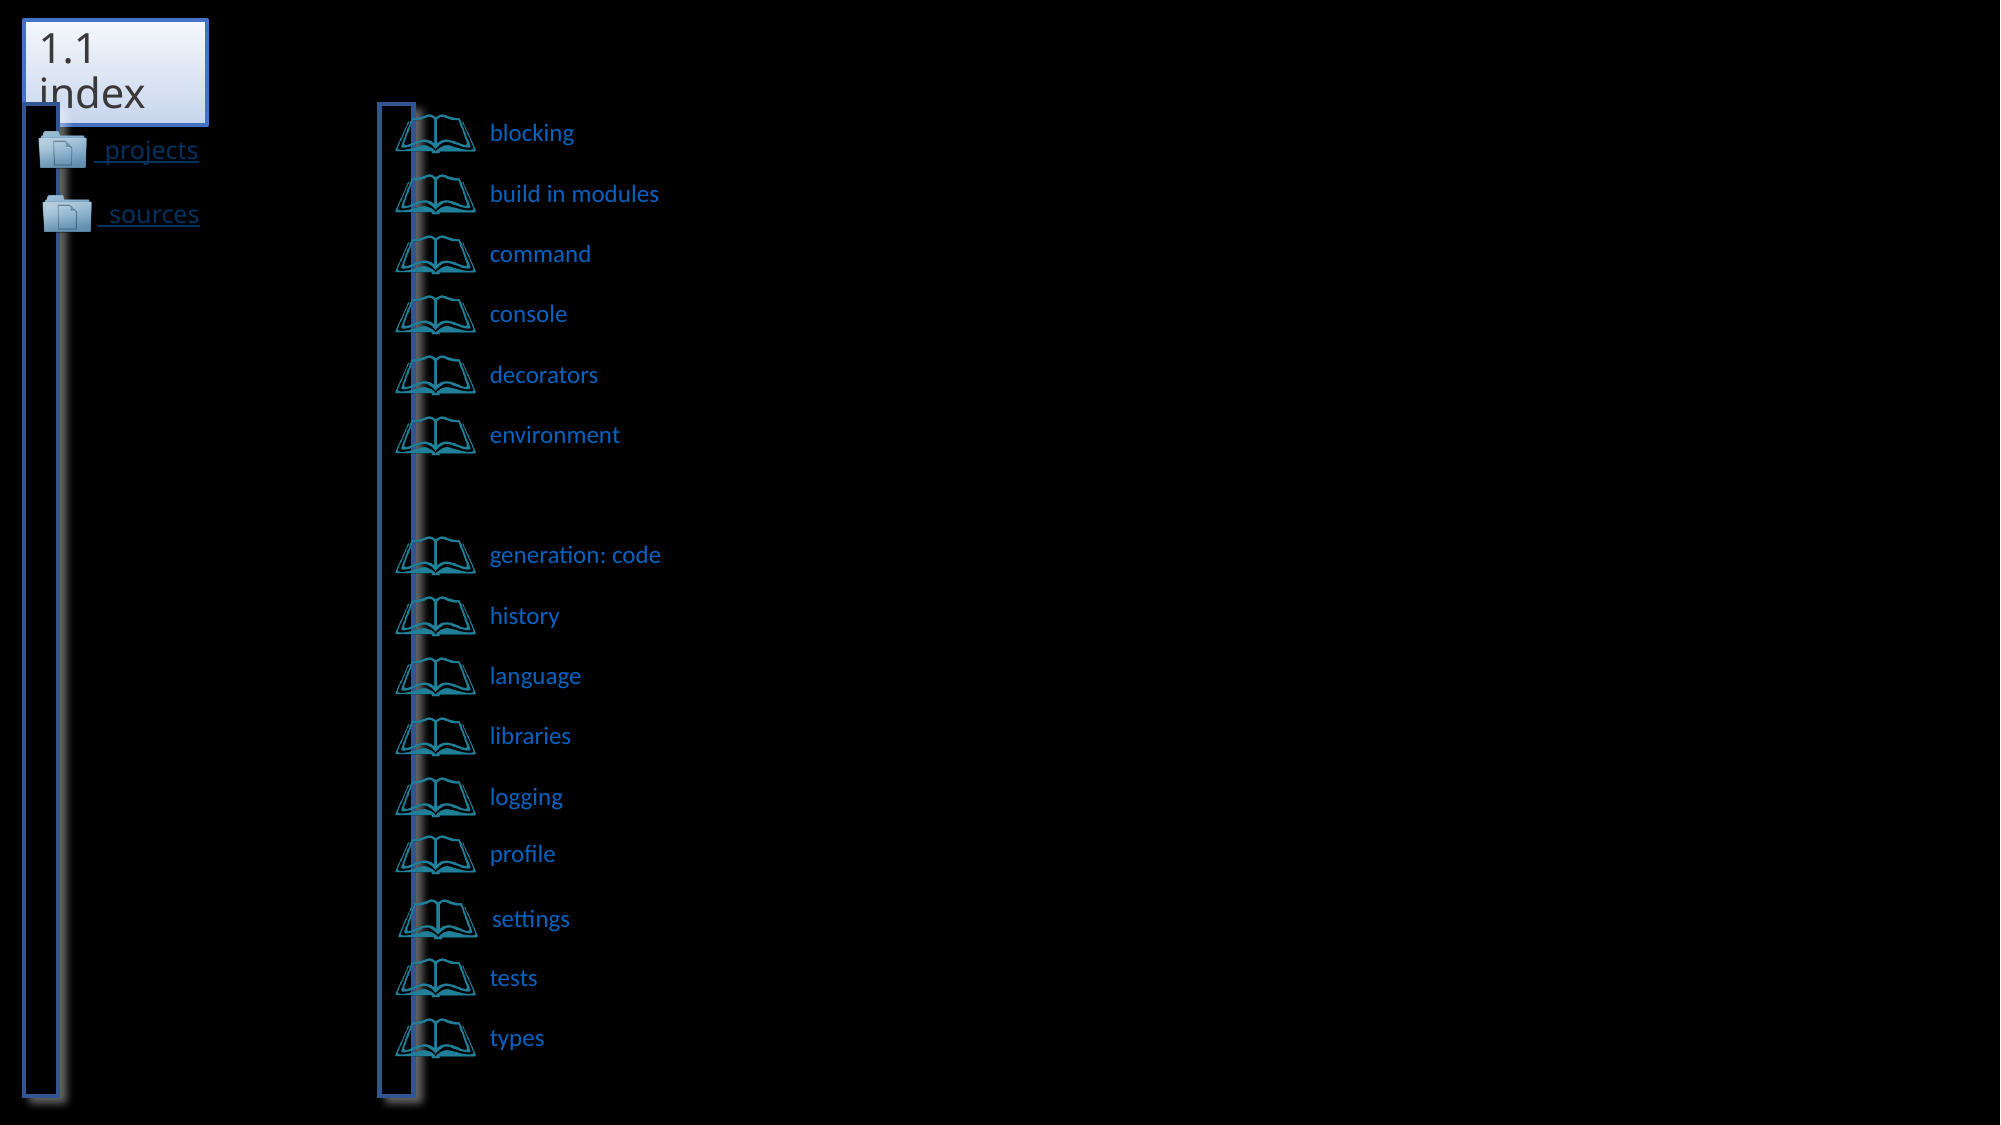

# 1.1 index
blocking
_projects
build in modules
_sources
command
console
decorators
environment
generation: code
history
language
libraries
logging
profile
settings
tests
types